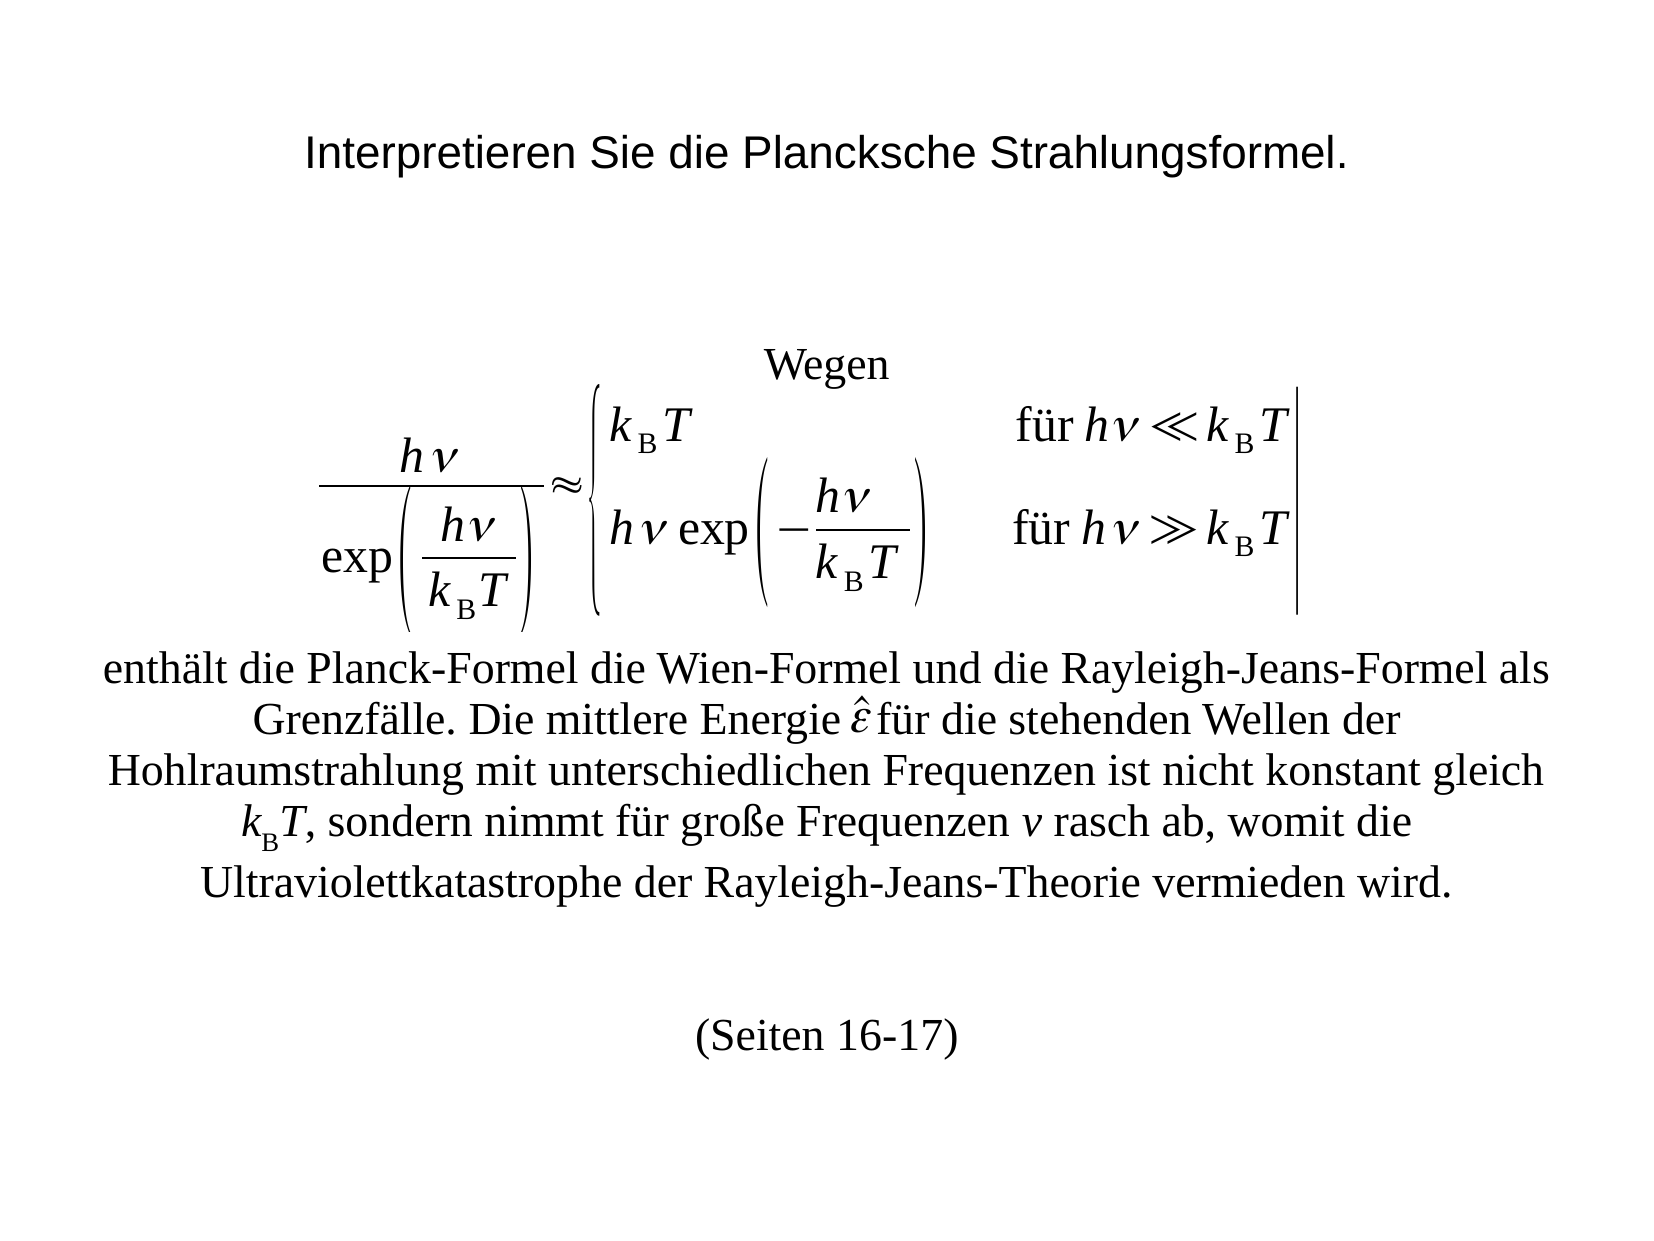

Interpretieren Sie die Plancksche Strahlungsformel.
# Wegen
enthält die Planck-Formel die Wien-Formel und die Rayleigh-Jeans-Formel als Grenzfälle. Die mittlere Energie für die stehenden Wellen der Hohlraumstrahlung mit unterschiedlichen Frequenzen ist nicht konstant gleich kBT, sondern nimmt für große Frequenzen ν rasch ab, womit die Ultraviolettkatastrophe der Rayleigh-Jeans-Theorie vermieden wird.
(Seiten 16-17)